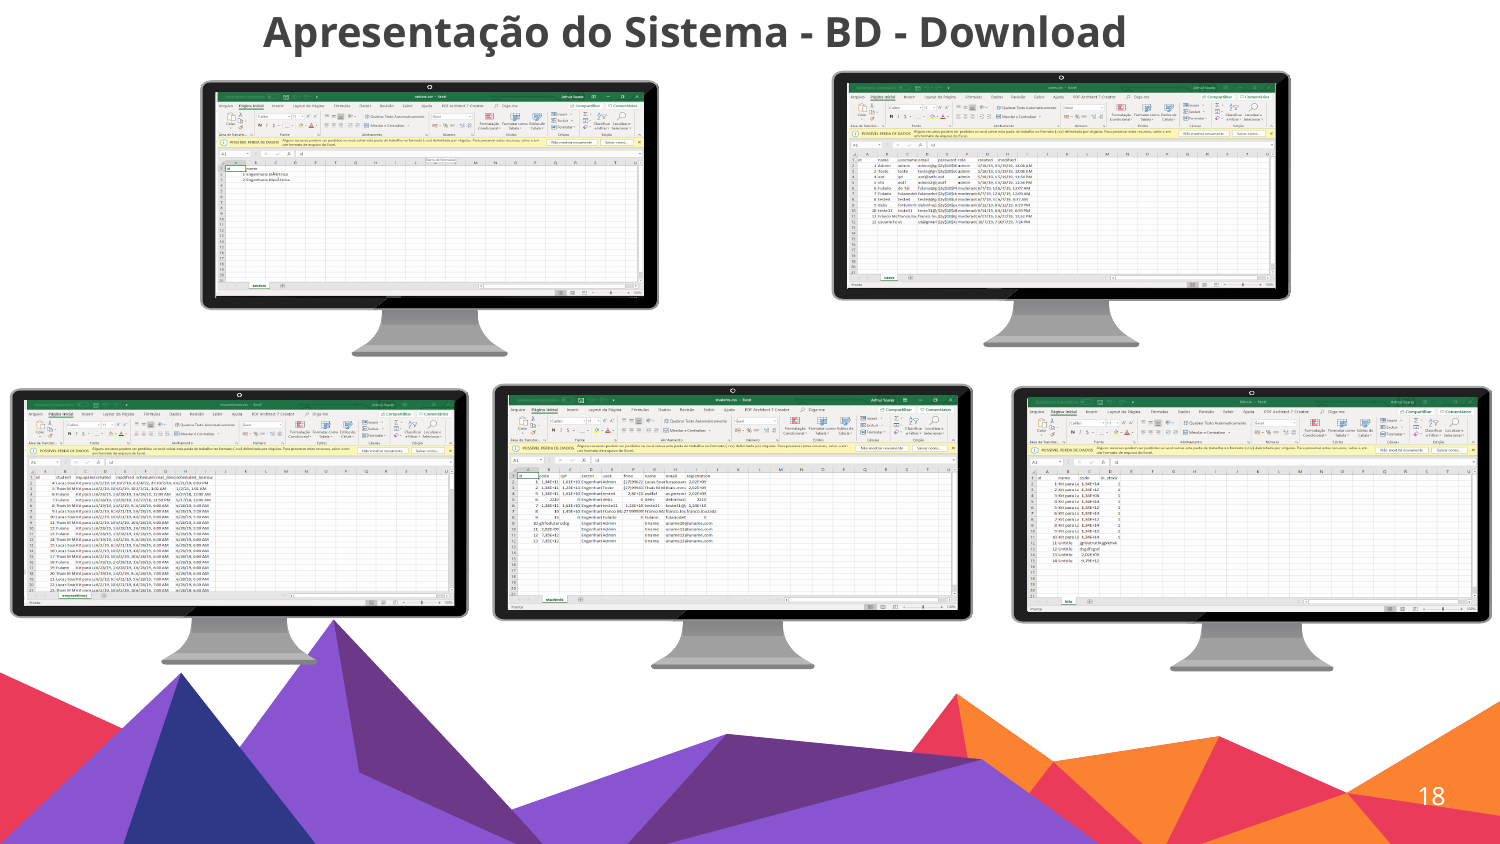

# Apresentação do Sistema - BD - Download